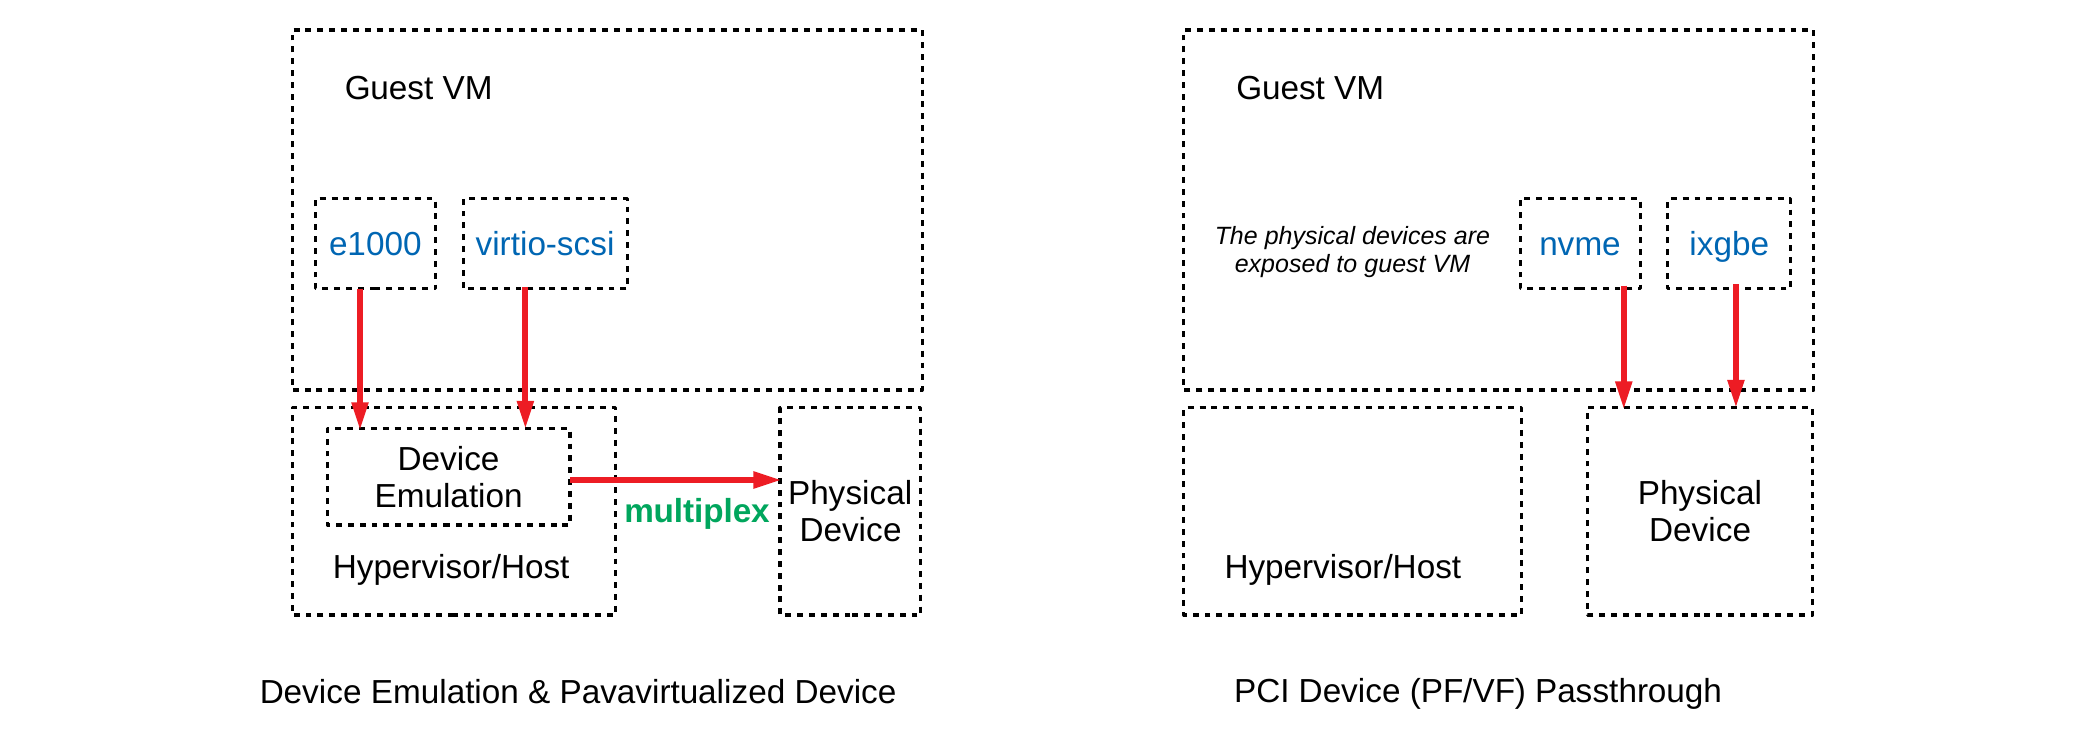

Guest VM
Guest VM
e1000
virtio-scsi
nvme
ixgbe
The physical devices are
exposed to guest VM
Physical
Device
Physical
Device
Device
Emulation
multiplex
Hypervisor/Host
Hypervisor/Host
PCI Device (PF/VF) Passthrough
Device Emulation & Pavavirtualized Device